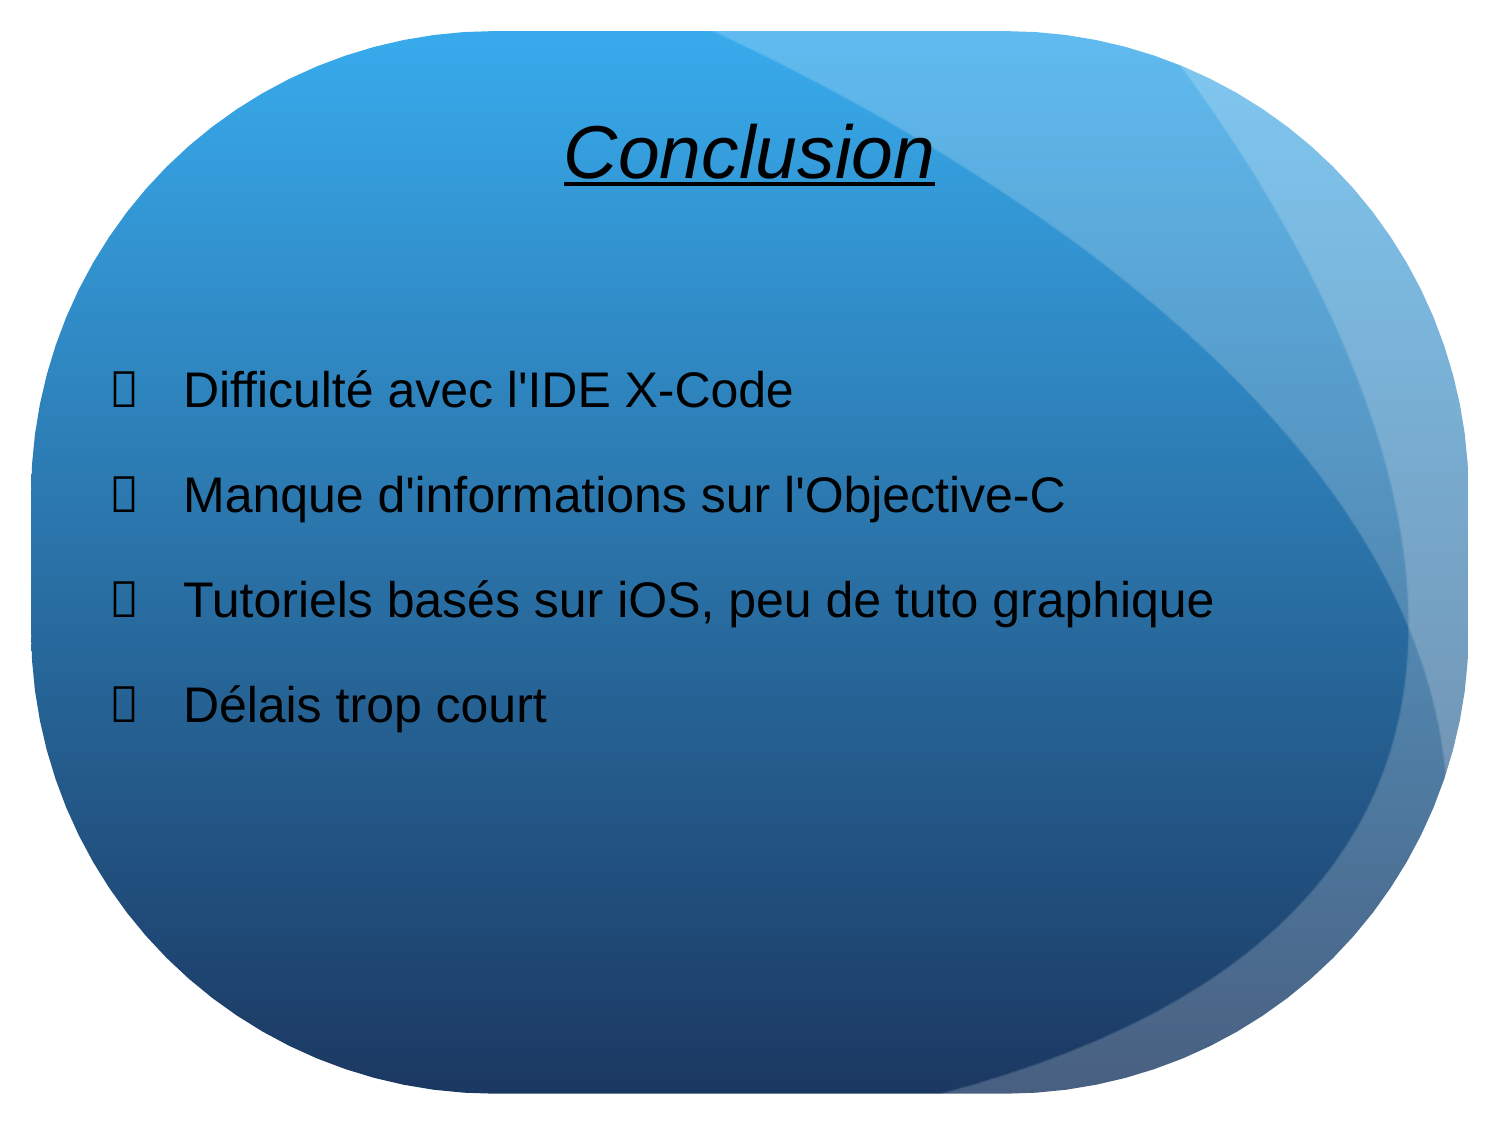

Conclusion
	Difficulté avec l'IDE X-Code
	Manque d'informations sur l'Objective-C
	Tutoriels basés sur iOS, peu de tuto graphique
	Délais trop court